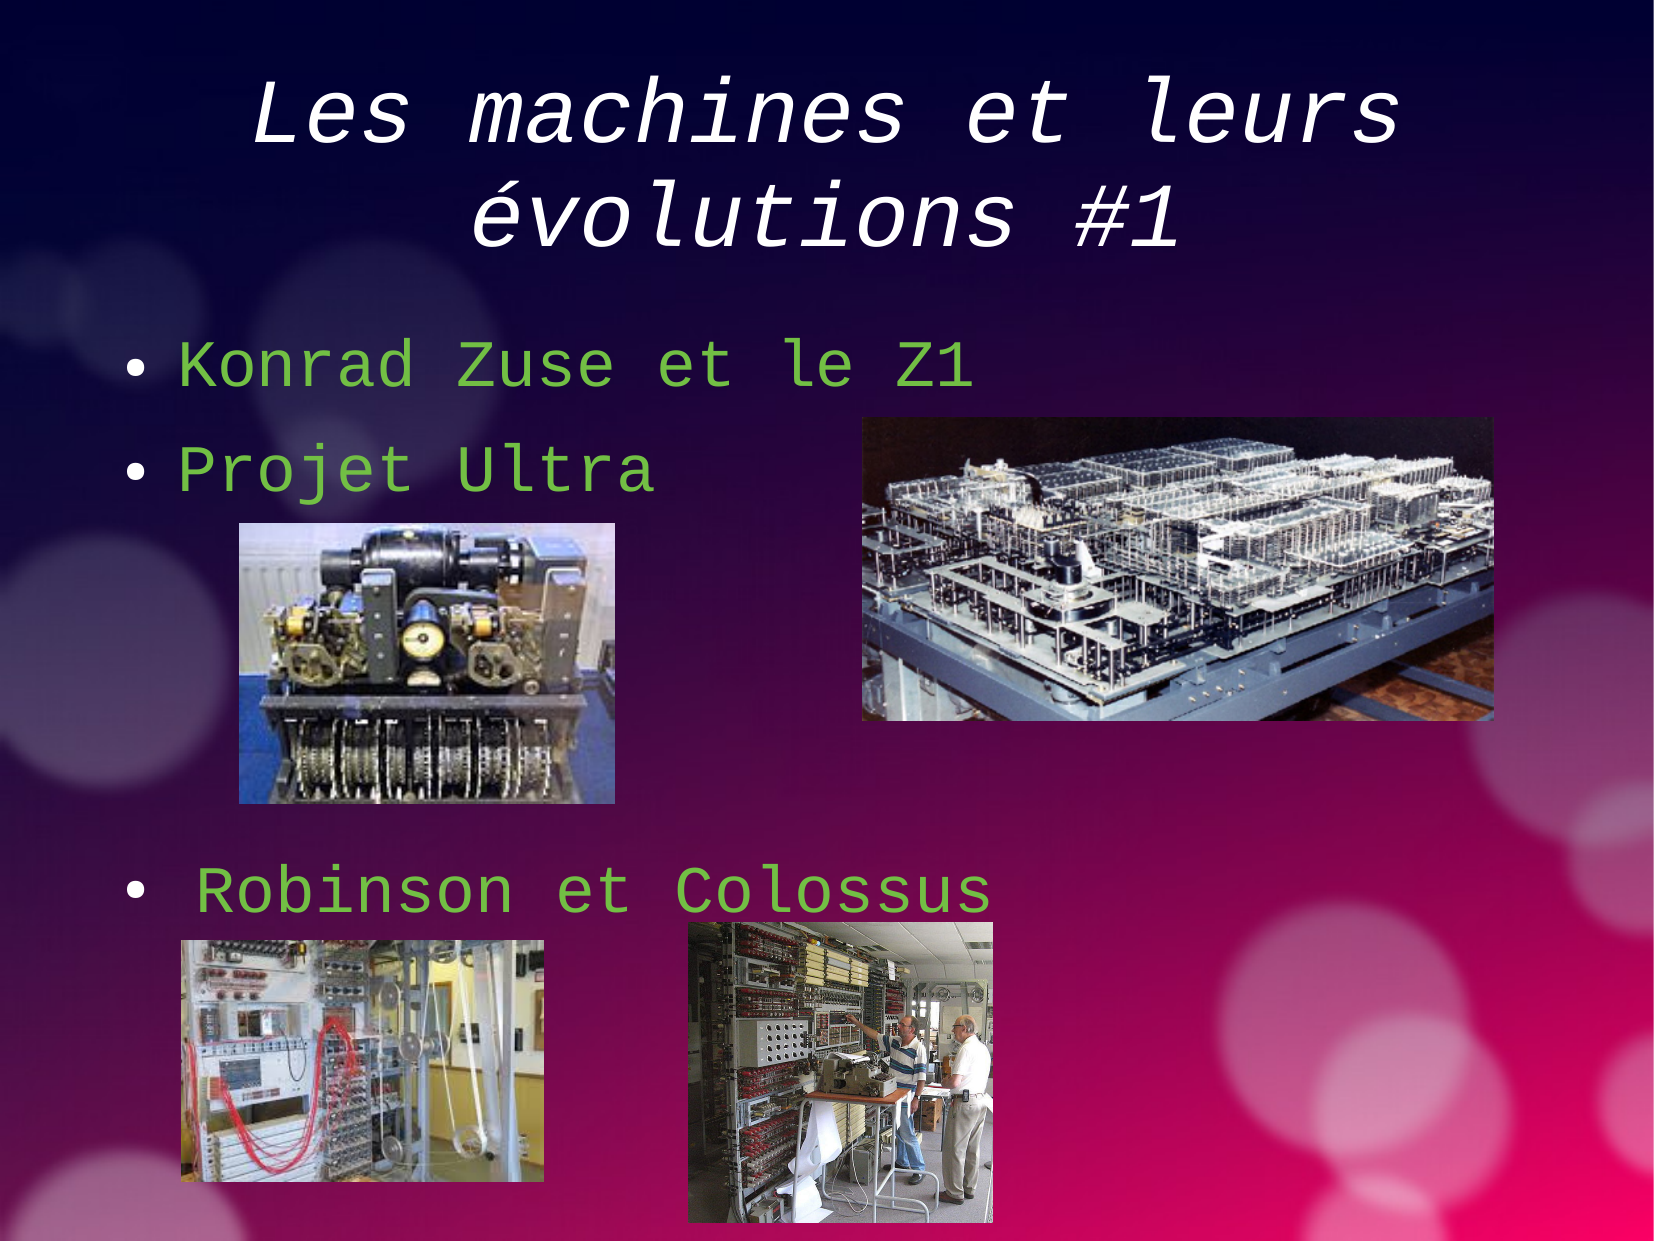

# Les machines et leurs évolutions #1
Konrad Zuse et le Z1
Projet Ultra
 Robinson et Colossus